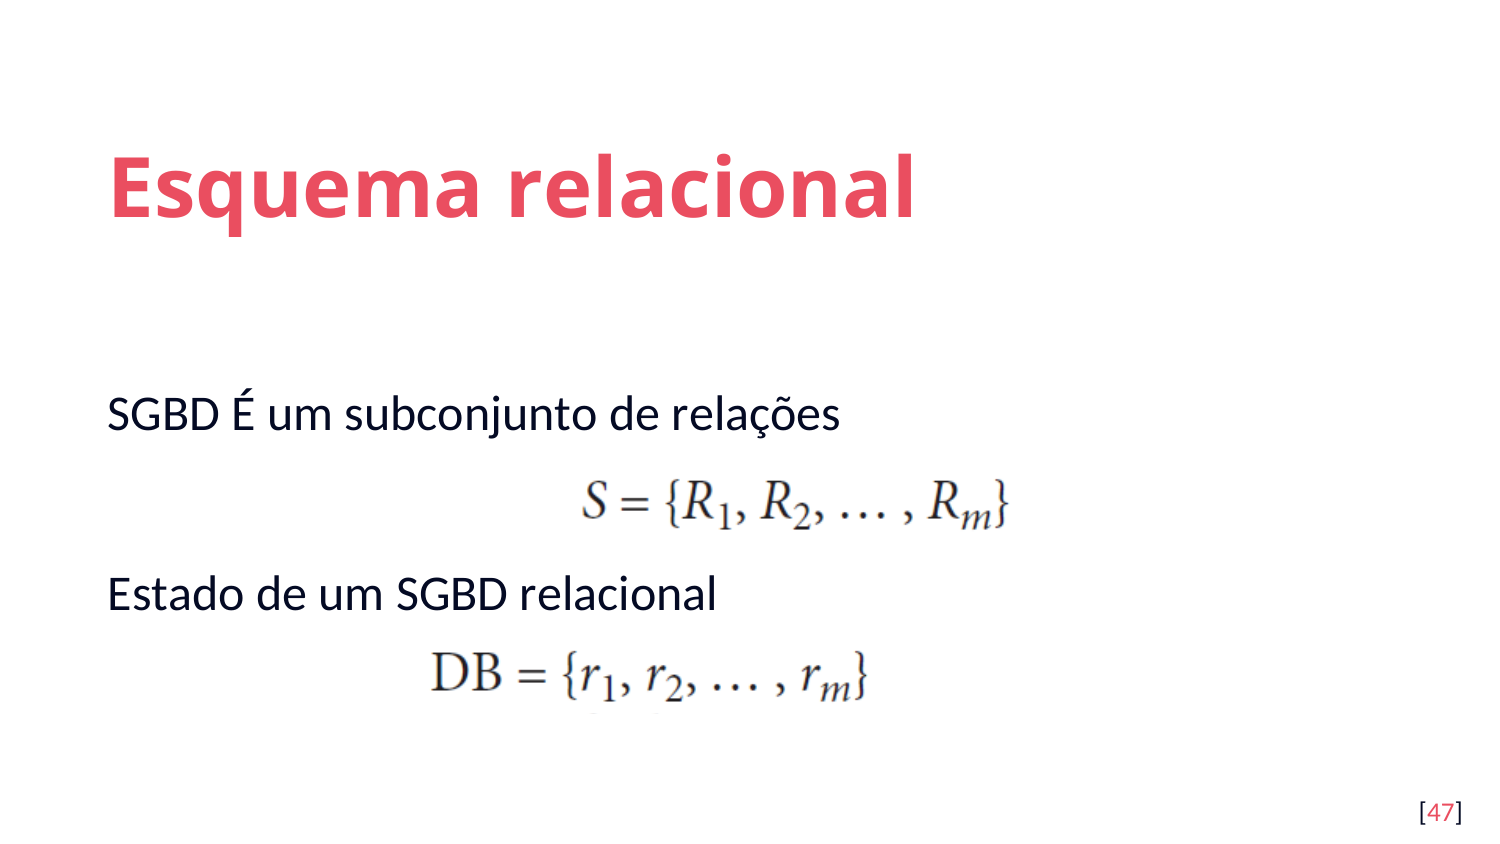

Esquema relacional
SGBD É um subconjunto de relações
Estado de um SGBD relacional